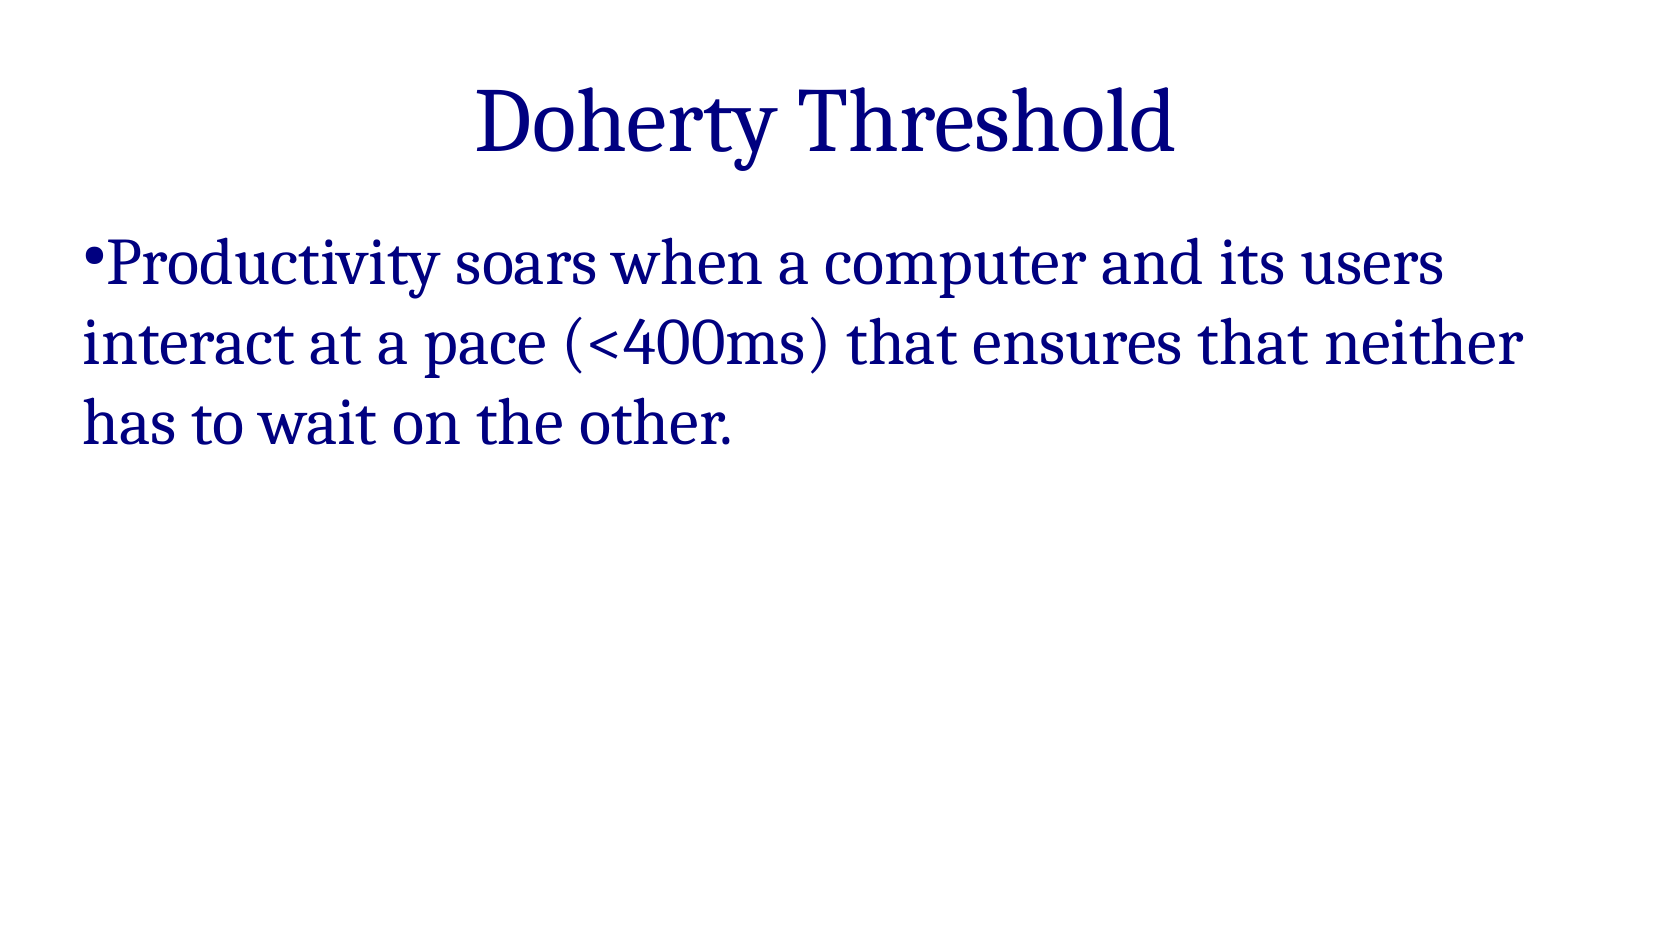

# Doherty Threshold
Productivity soars when a computer and its users interact at a pace (<400ms) that ensures that neither has to wait on the other.